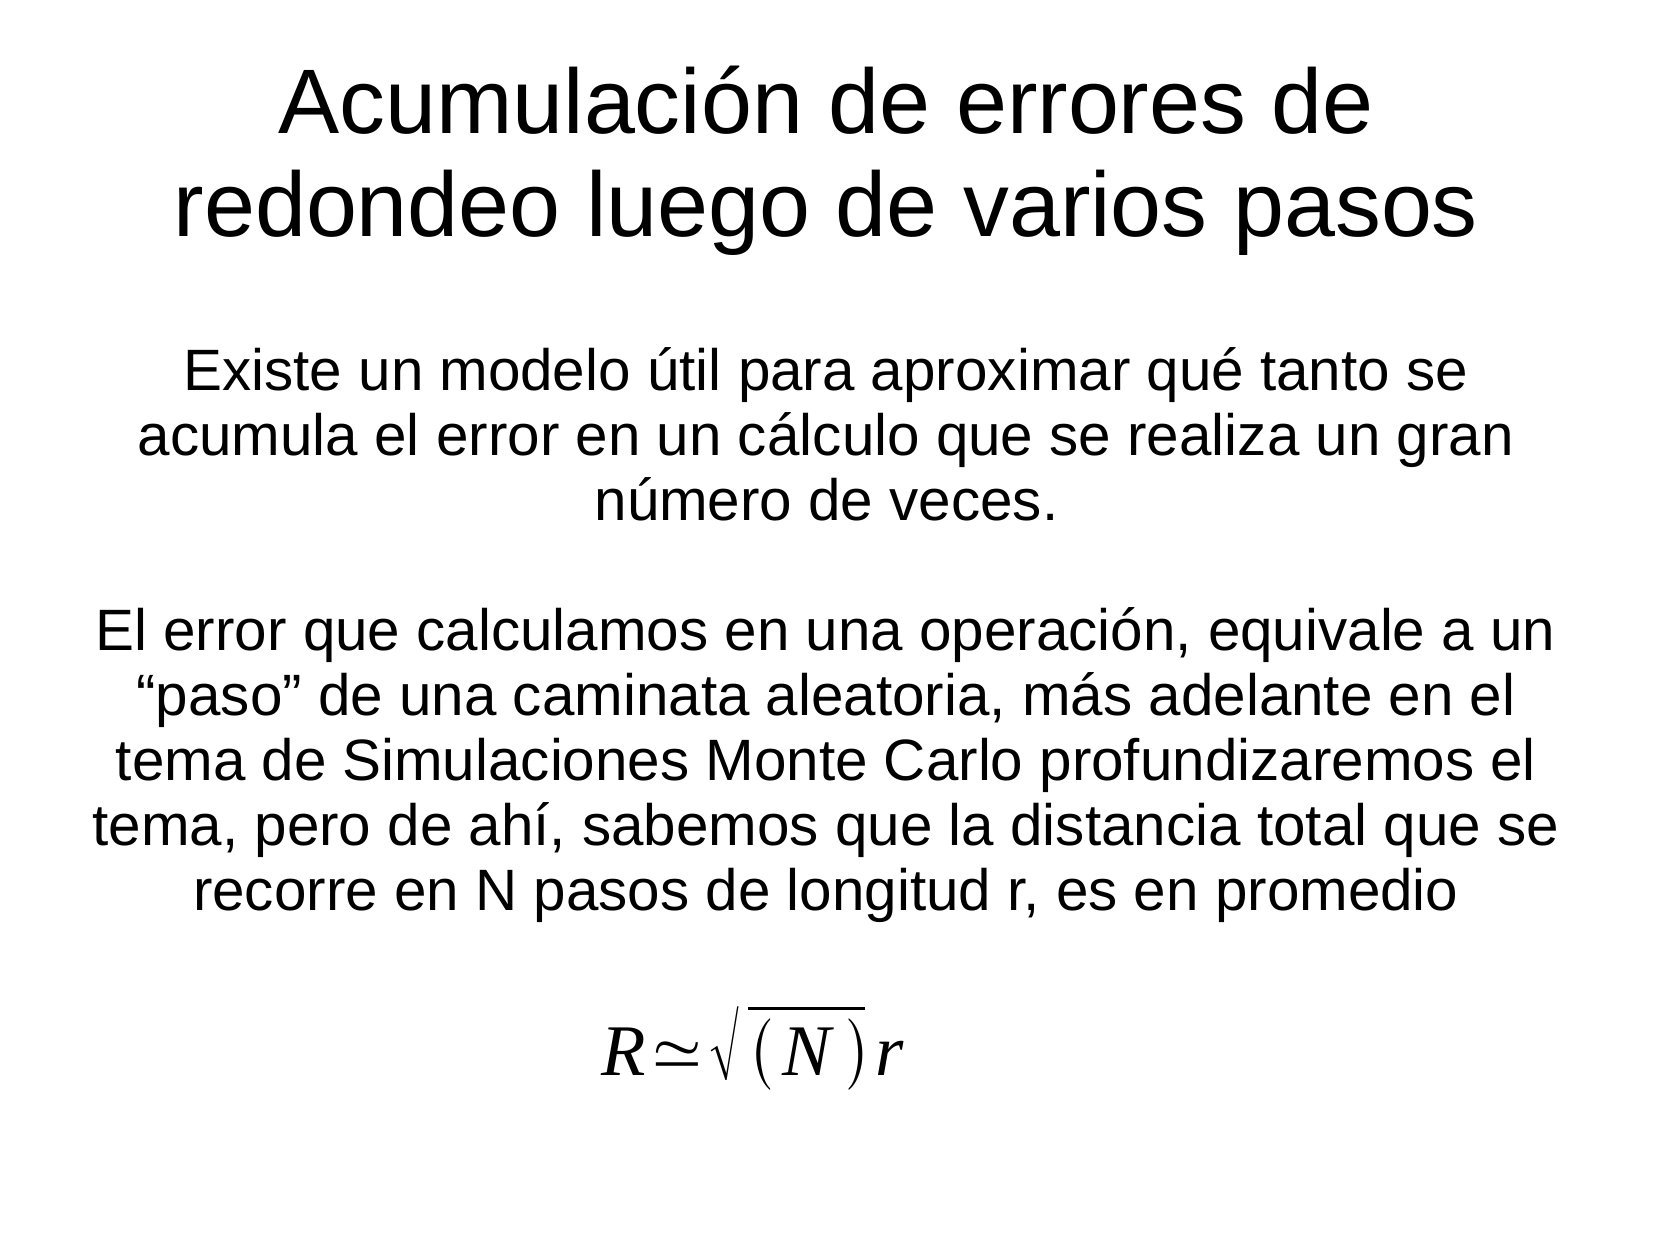

# Acumulación de errores de redondeo luego de varios pasos
Existe un modelo útil para aproximar qué tanto se acumula el error en un cálculo que se realiza un gran número de veces.
El error que calculamos en una operación, equivale a un “paso” de una caminata aleatoria, más adelante en el tema de Simulaciones Monte Carlo profundizaremos el tema, pero de ahí, sabemos que la distancia total que se recorre en N pasos de longitud r, es en promedio